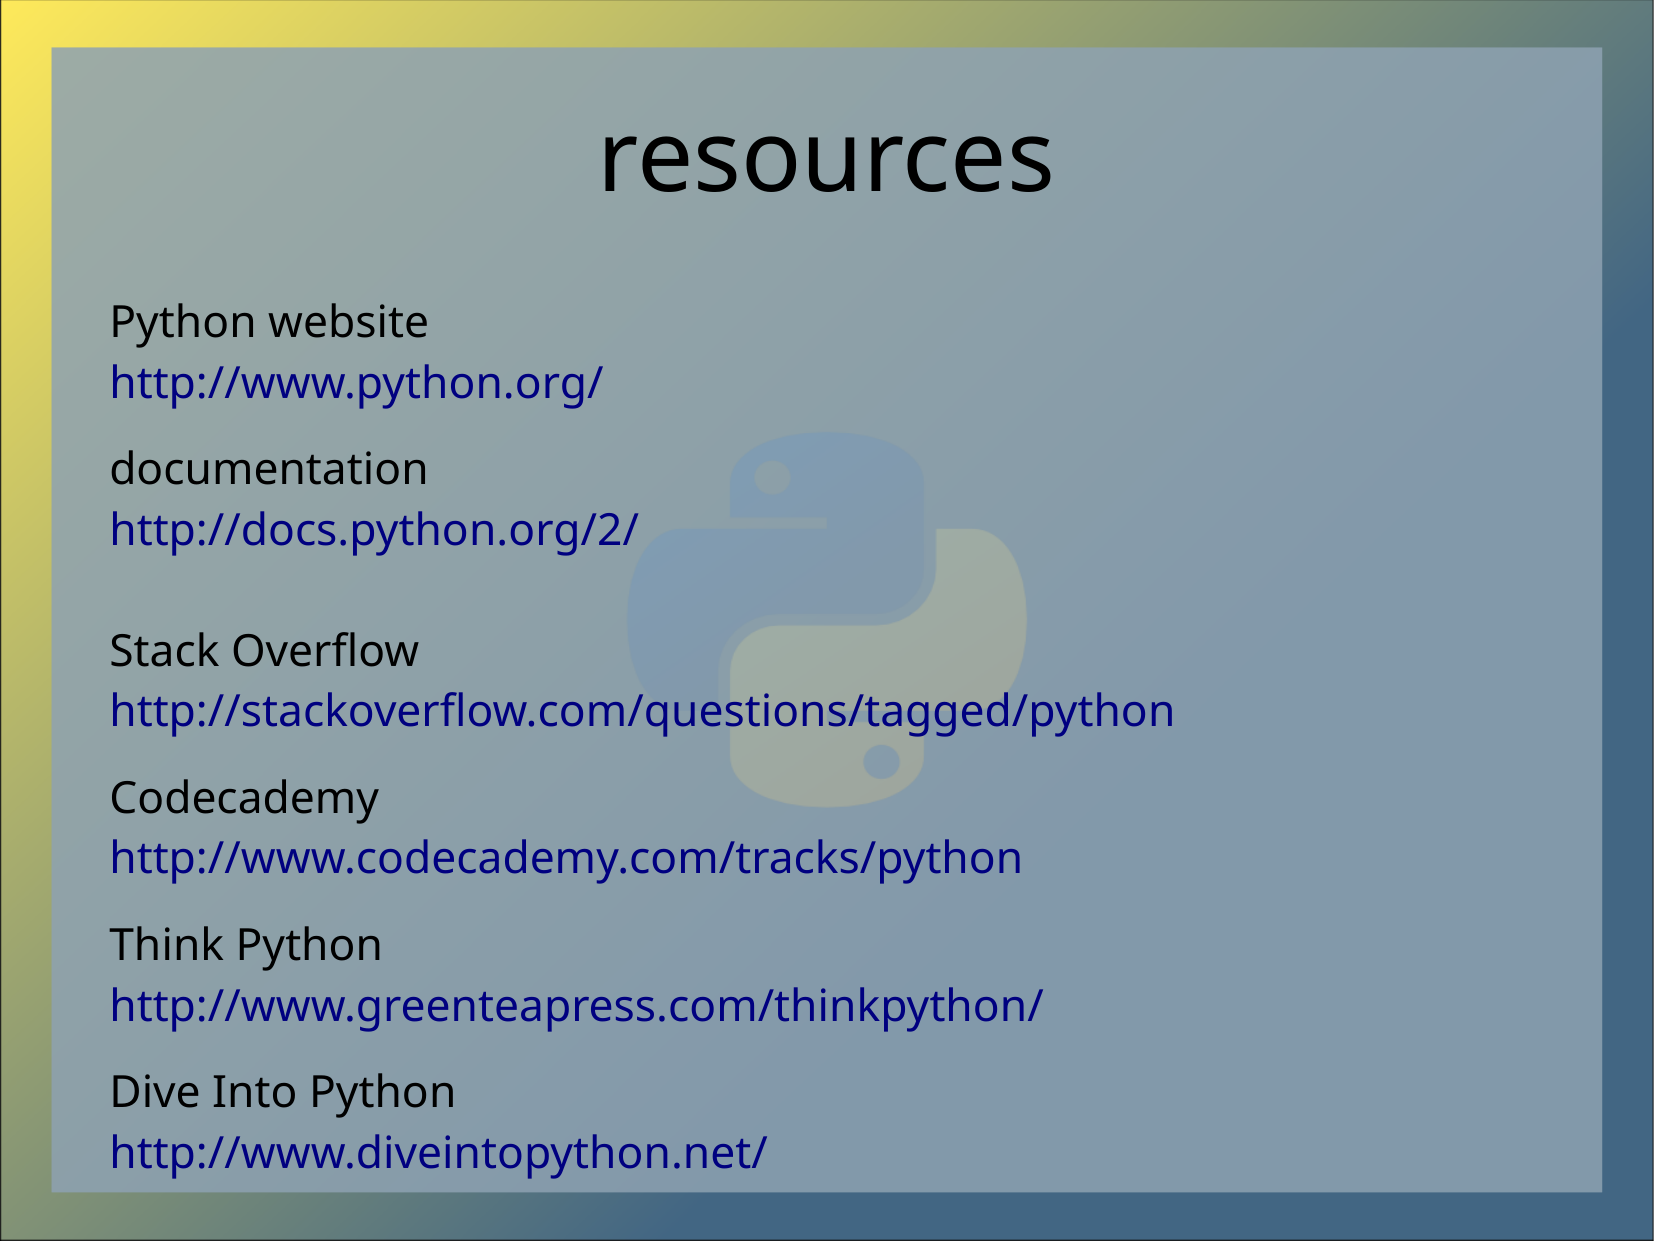

# resources
Python website
http://www.python.org/
documentation
http://docs.python.org/2/
Stack Overflow
http://stackoverflow.com/questions/tagged/python
Codecademy
http://www.codecademy.com/tracks/python
Think Python
http://www.greenteapress.com/thinkpython/
Dive Into Python
http://www.diveintopython.net/